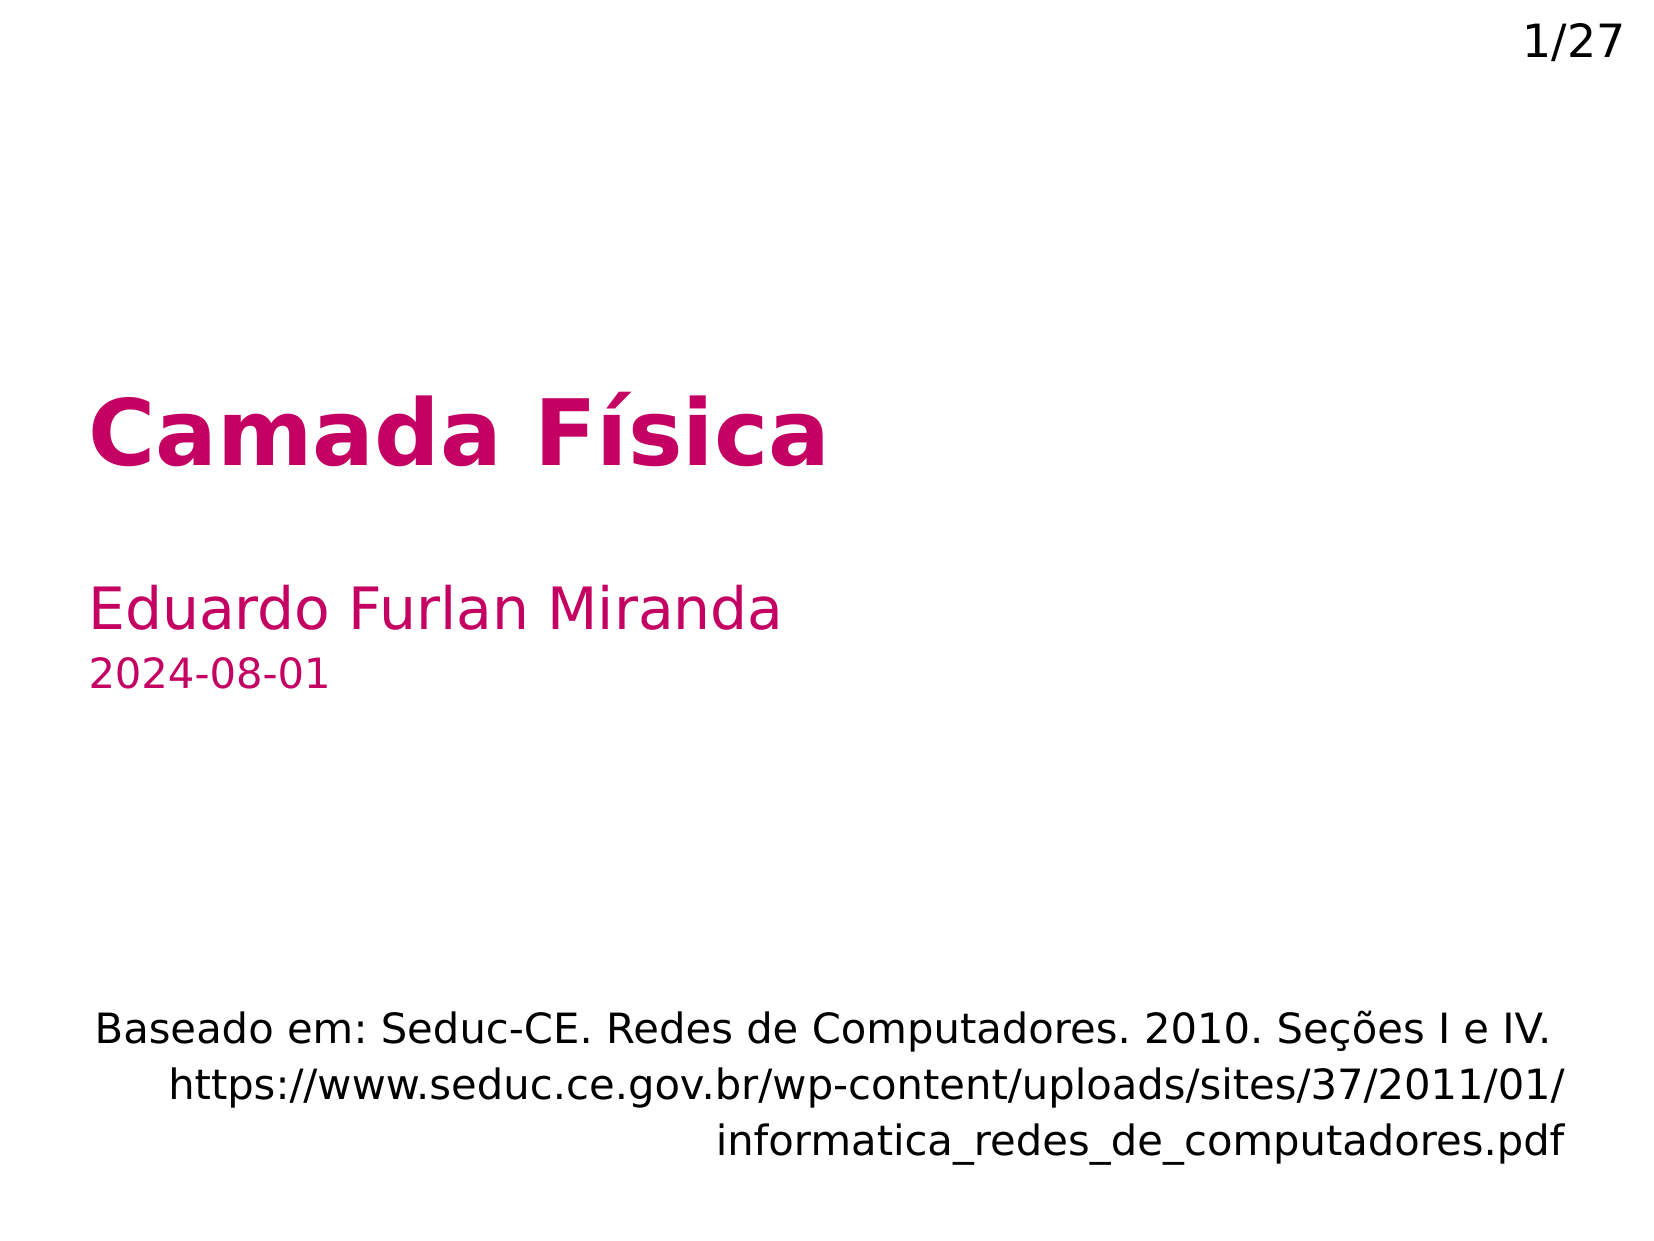

1
# Camada Física Eduardo Furlan Miranda 2024-08-01
Baseado em: Seduc-CE. Redes de Computadores. 2010. Seções I e IV. https://www.seduc.ce.gov.br/wp-content/uploads/sites/37/2011/01/
informatica_redes_de_computadores.pdf